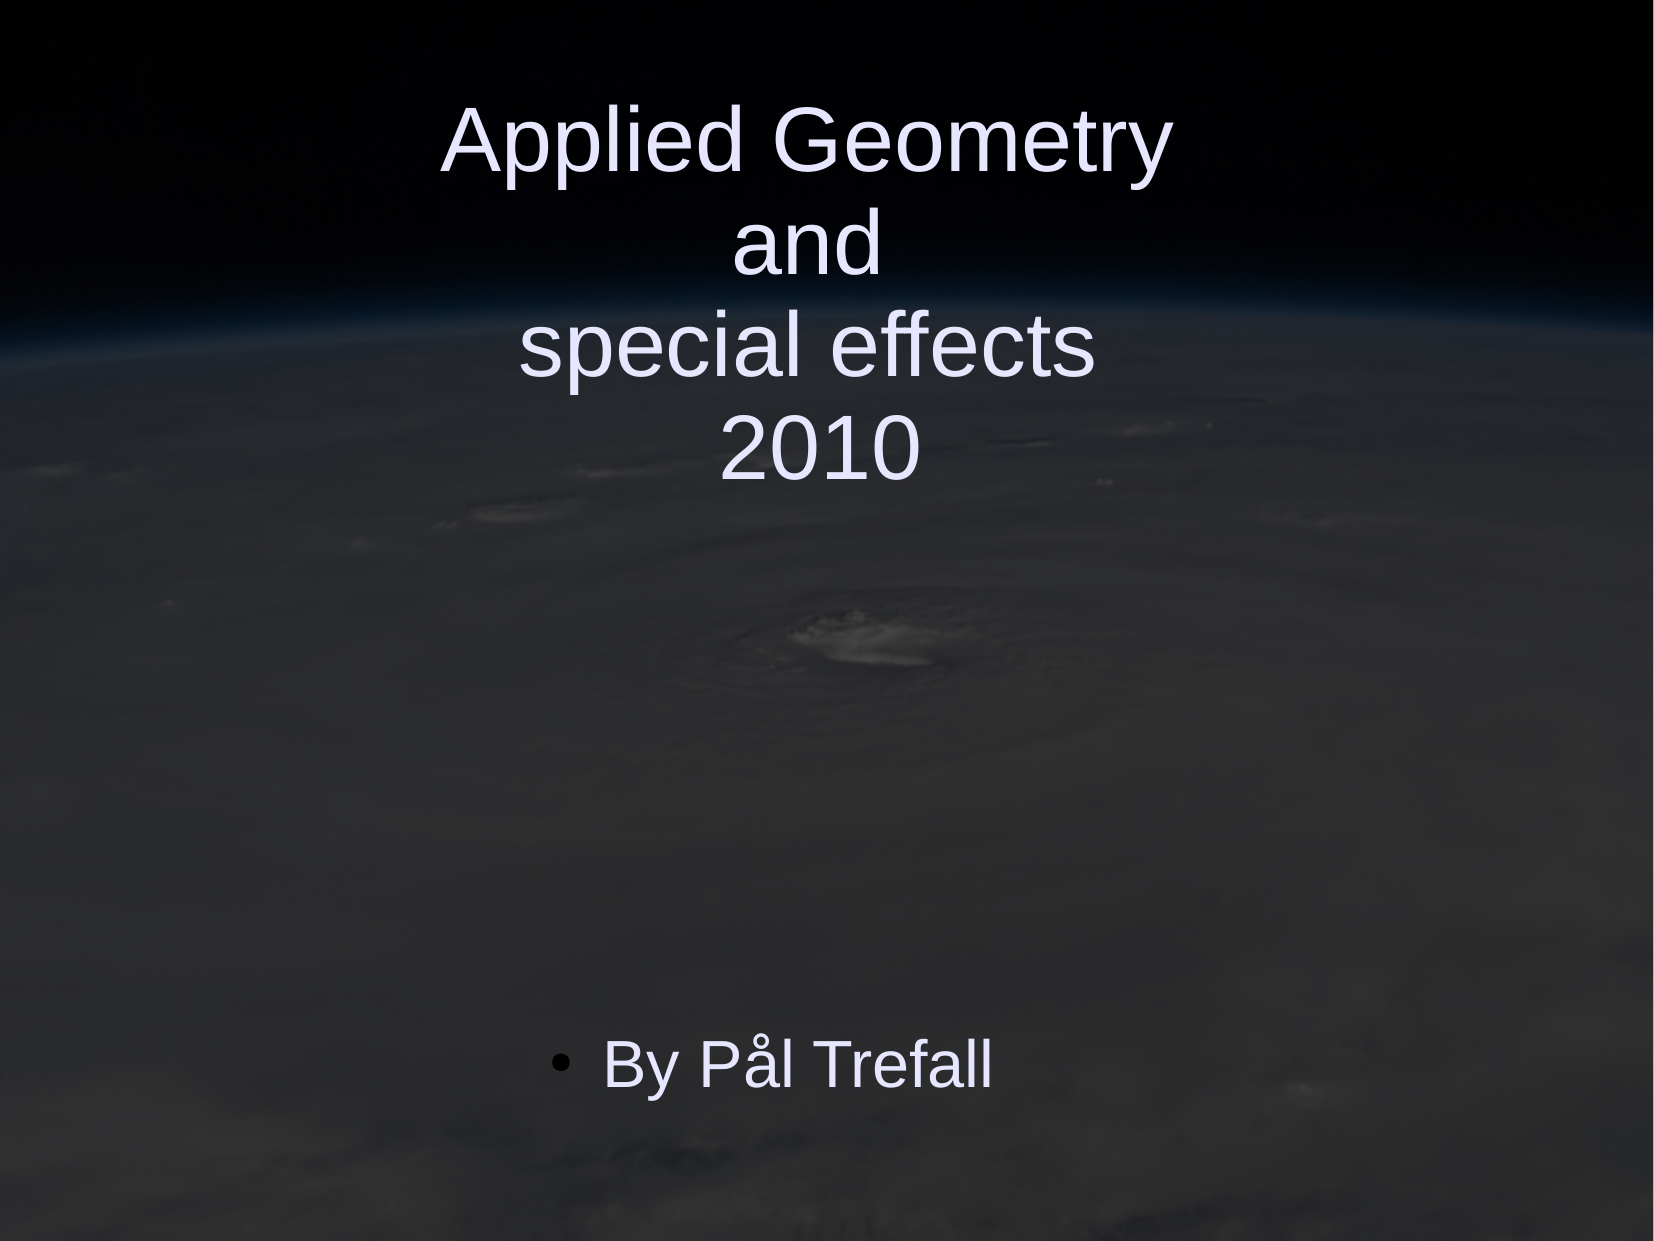

# Applied Geometry and special effects 2010
By Pål Trefall